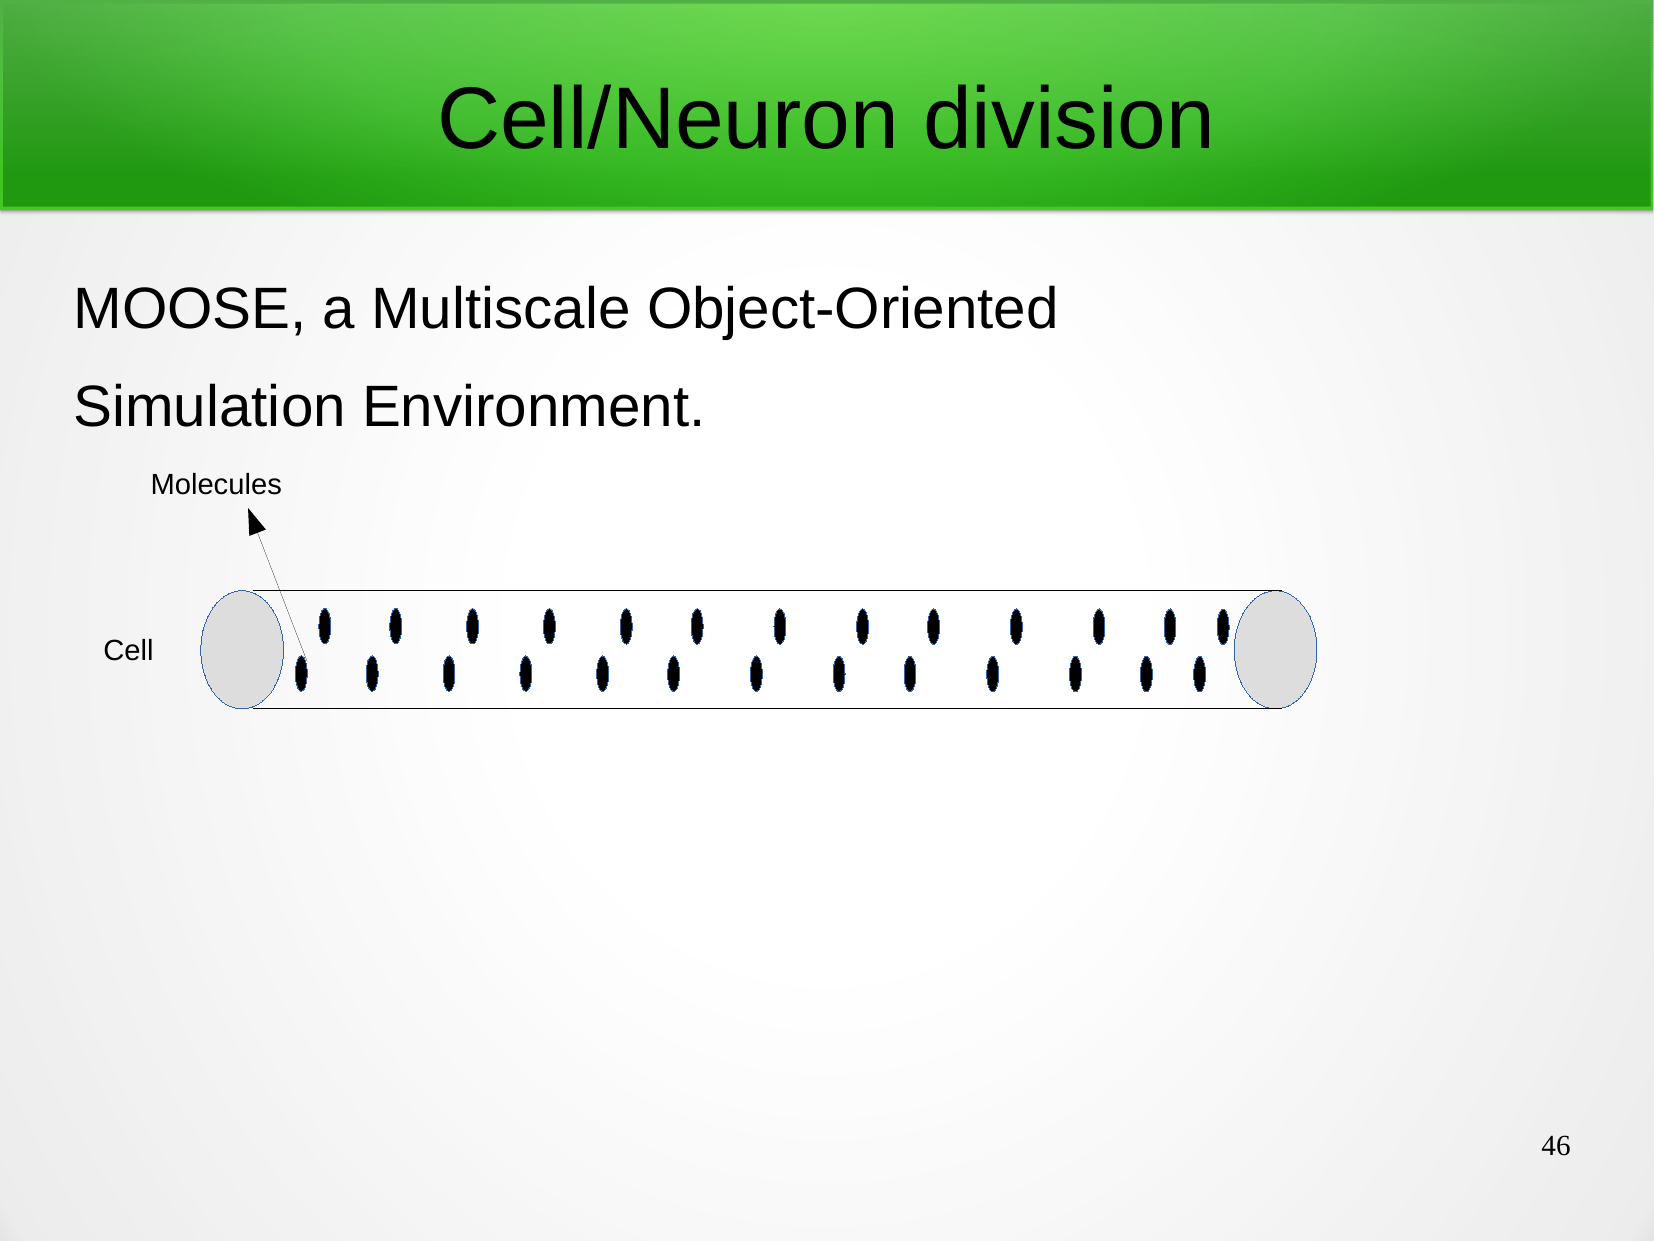

# Cell/Neuron division
MOOSE, a Multiscale Object-Oriented Simulation Environment.
Molecules
Cell
46